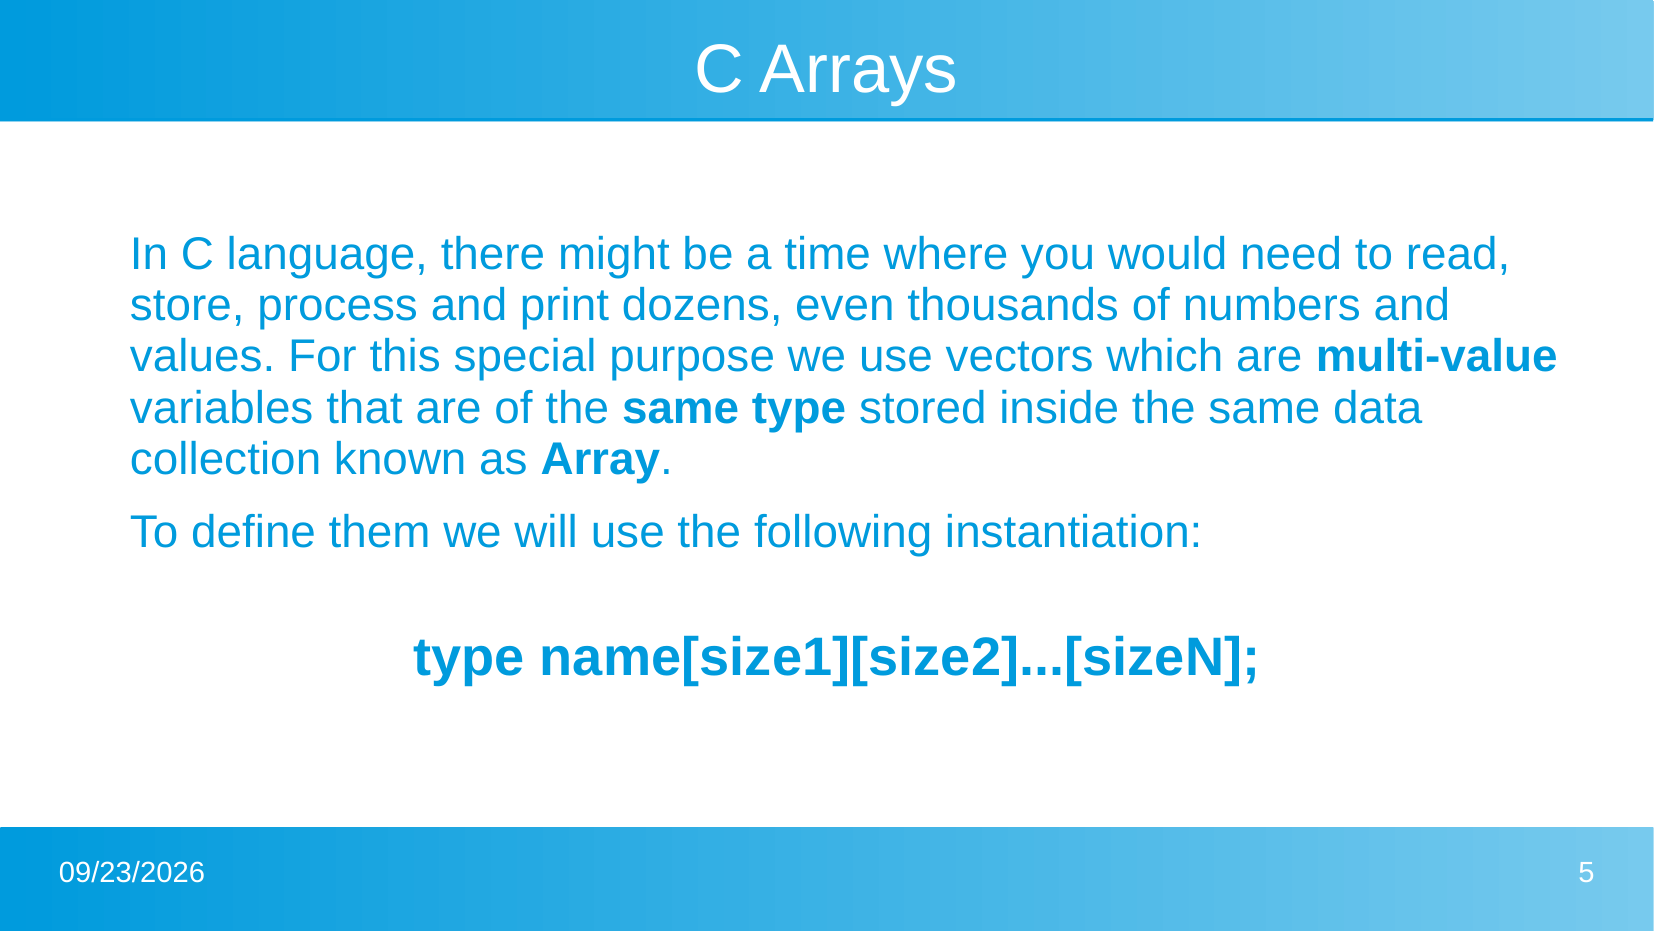

# C Arrays
In C language, there might be a time where you would need to read, store, process and print dozens, even thousands of numbers and values. For this special purpose we use vectors which are multi-value variables that are of the same type stored inside the same data collection known as Array.
To define them we will use the following instantiation:
type name[size1][size2]...[sizeN];
5